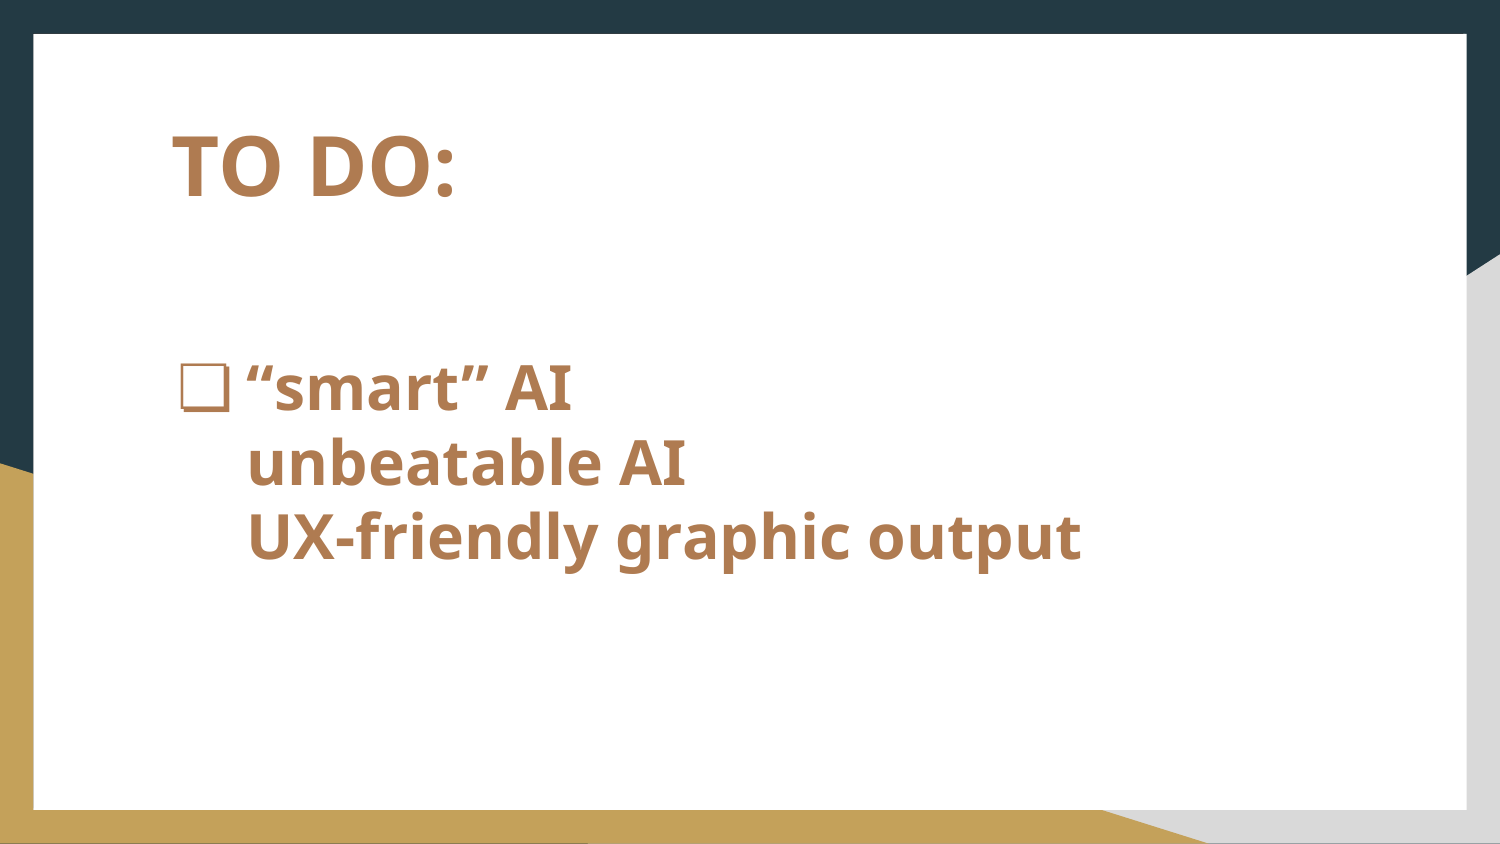

# TO DO:
“smart” AI
unbeatable AI
UX-friendly graphic output